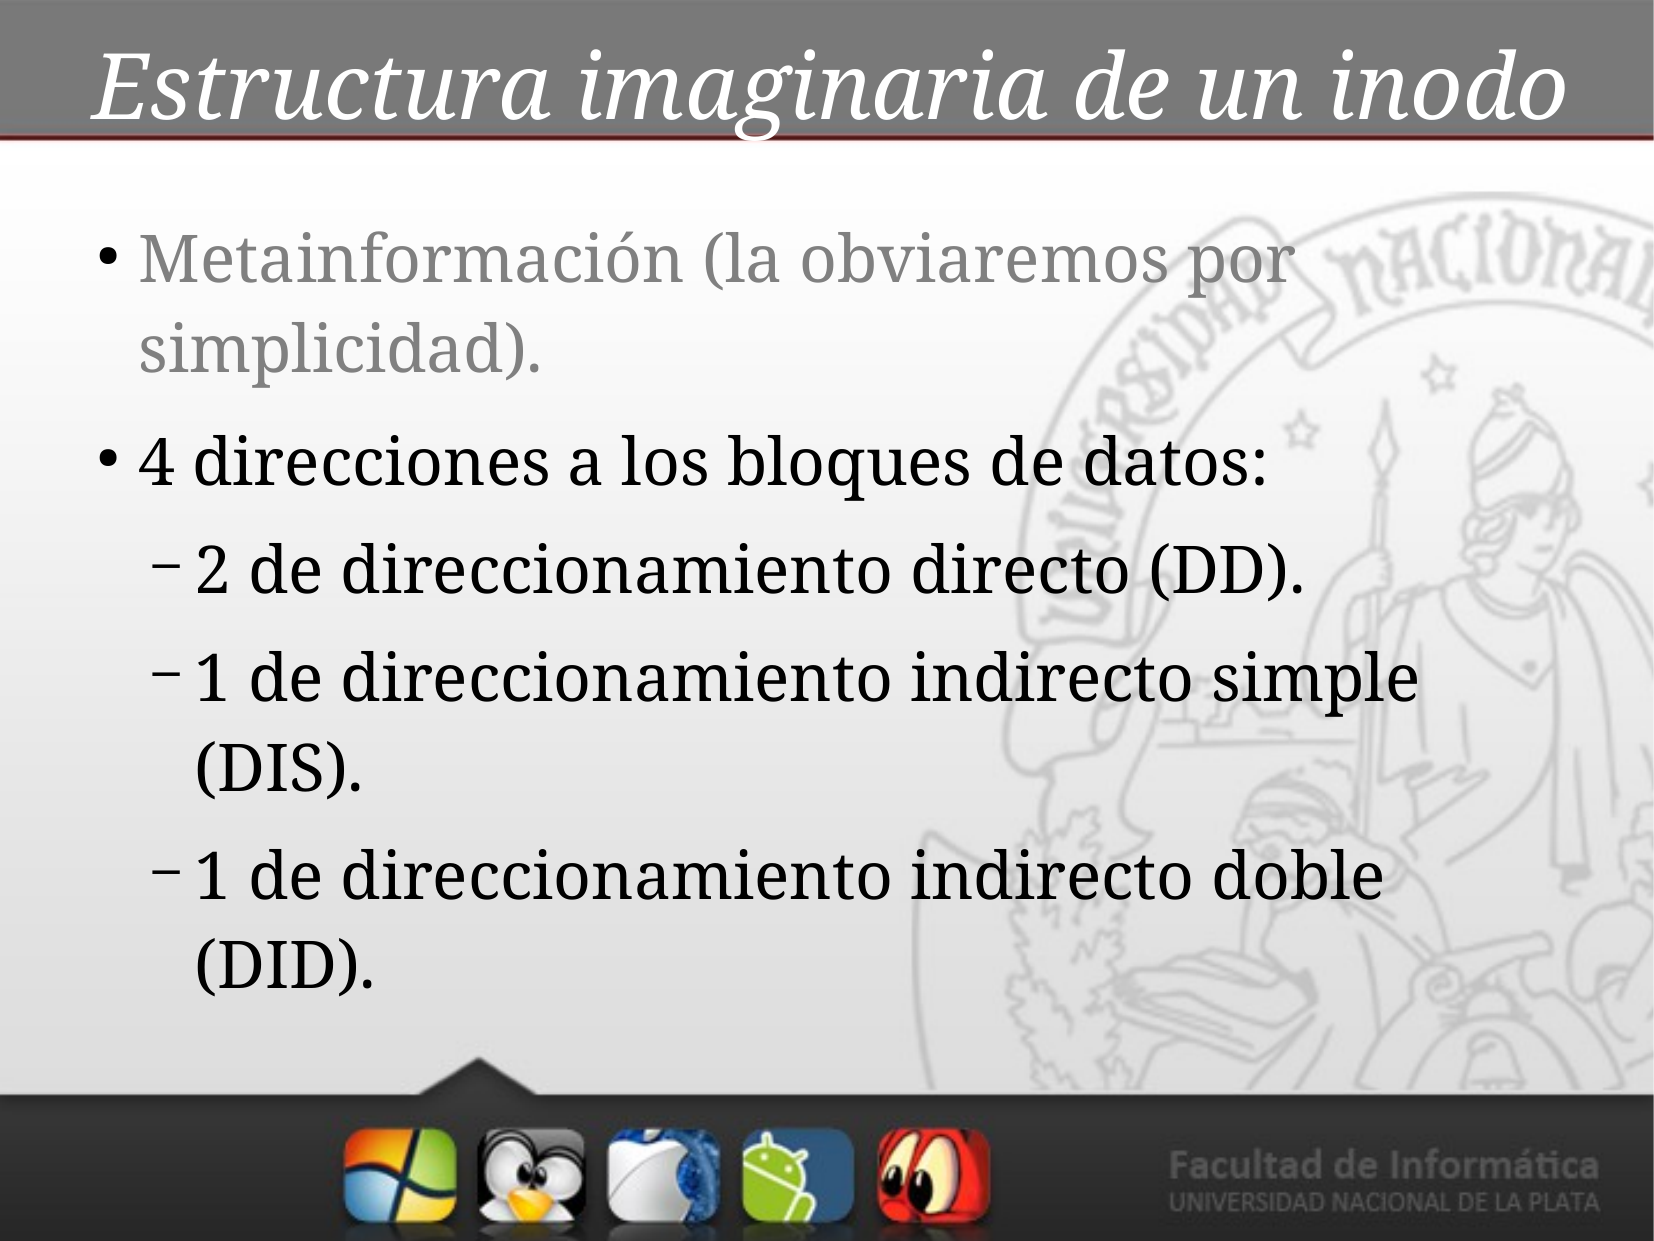

# Estructura imaginaria de un inodo
Metainformación (la obviaremos por simplicidad).
4 direcciones a los bloques de datos:
2 de direccionamiento directo (DD).
1 de direccionamiento indirecto simple (DIS).
1 de direccionamiento indirecto doble (DID).